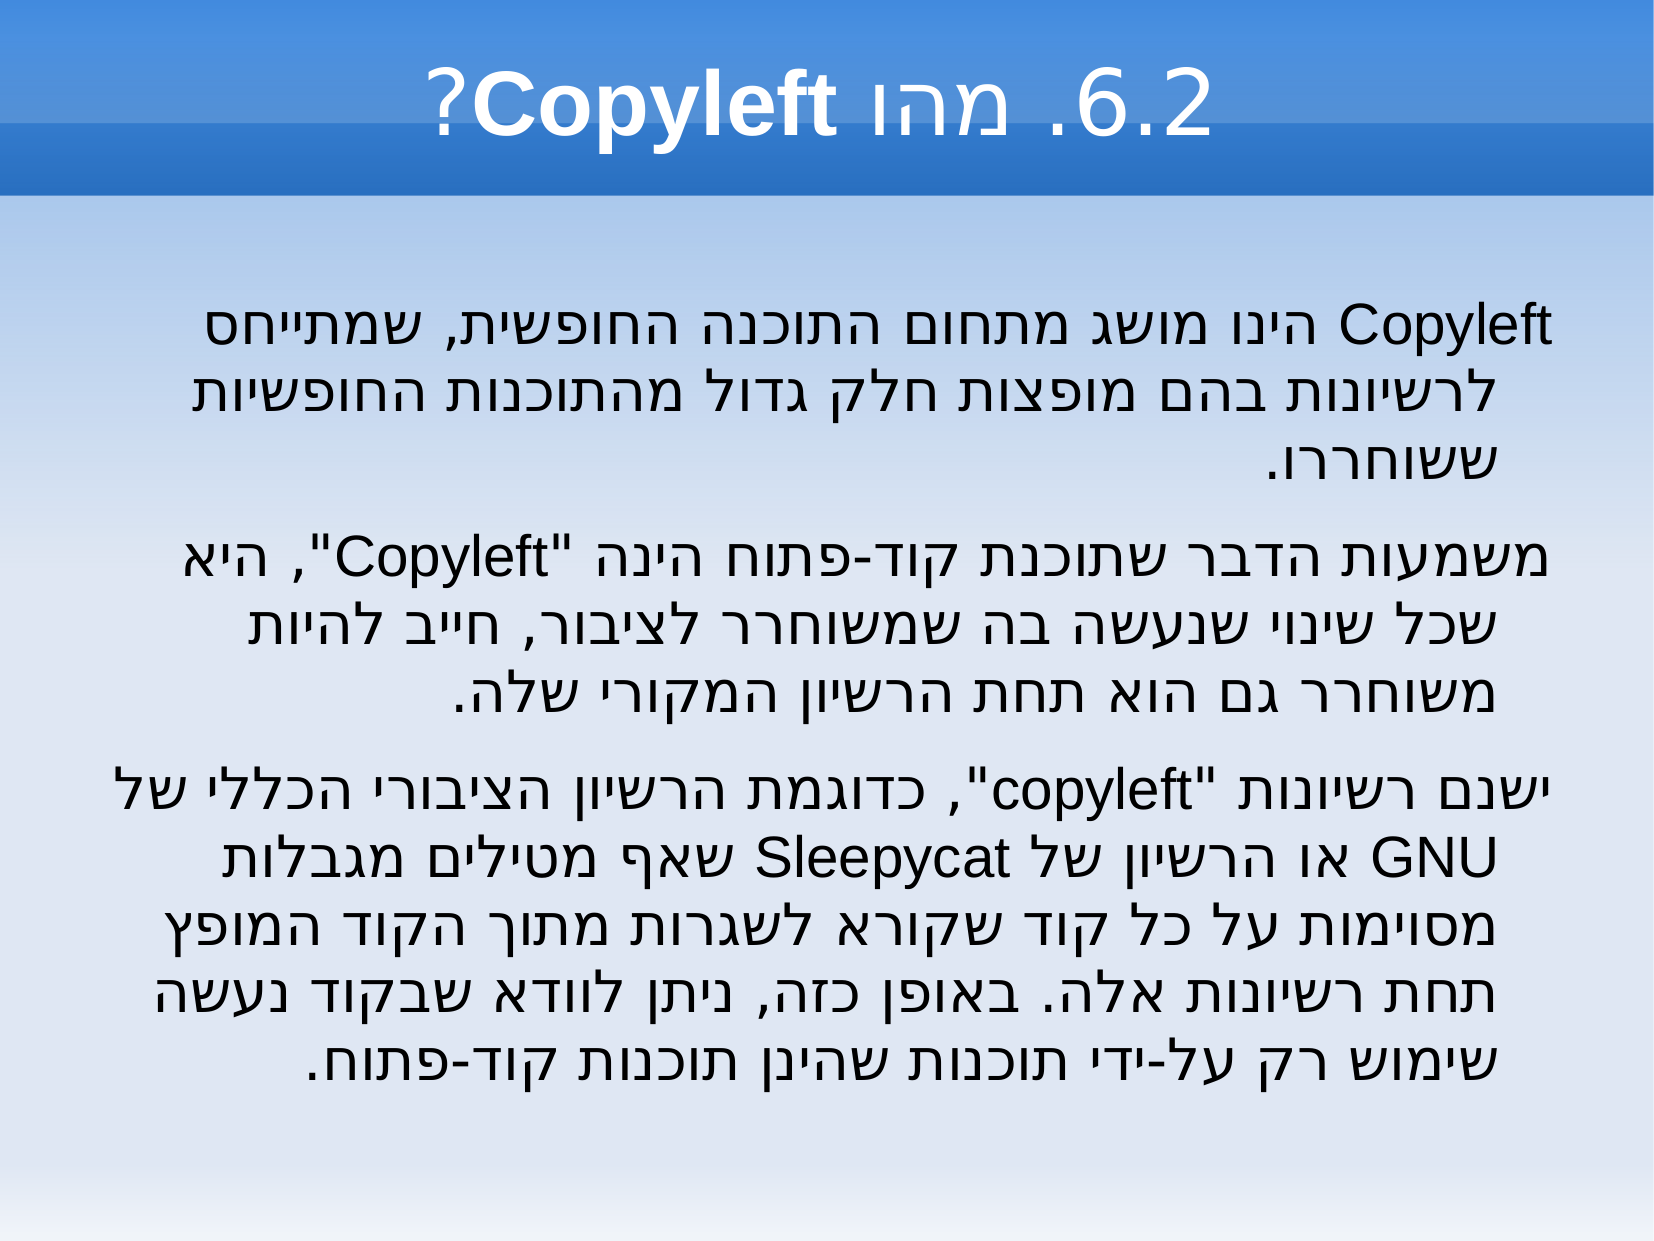

# 6.2. מהו Copyleft?
Copyleft הינו מושג מתחום התוכנה החופשית, שמתייחס לרשיונות בהם מופצות חלק גדול מהתוכנות החופשיות ששוחררו.
משמעות הדבר שתוכנת קוד-פתוח הינה "Copyleft", היא שכל שינוי שנעשה בה שמשוחרר לציבור, חייב להיות משוחרר גם הוא תחת הרשיון המקורי שלה.
ישנם רשיונות "copyleft", כדוגמת הרשיון הציבורי הכללי של GNU או הרשיון של Sleepycat שאף מטילים מגבלות מסוימות על כל קוד שקורא לשגרות מתוך הקוד המופץ תחת רשיונות אלה. באופן כזה, ניתן לוודא שבקוד נעשה שימוש רק על-ידי תוכנות שהינן תוכנות קוד-פתוח.